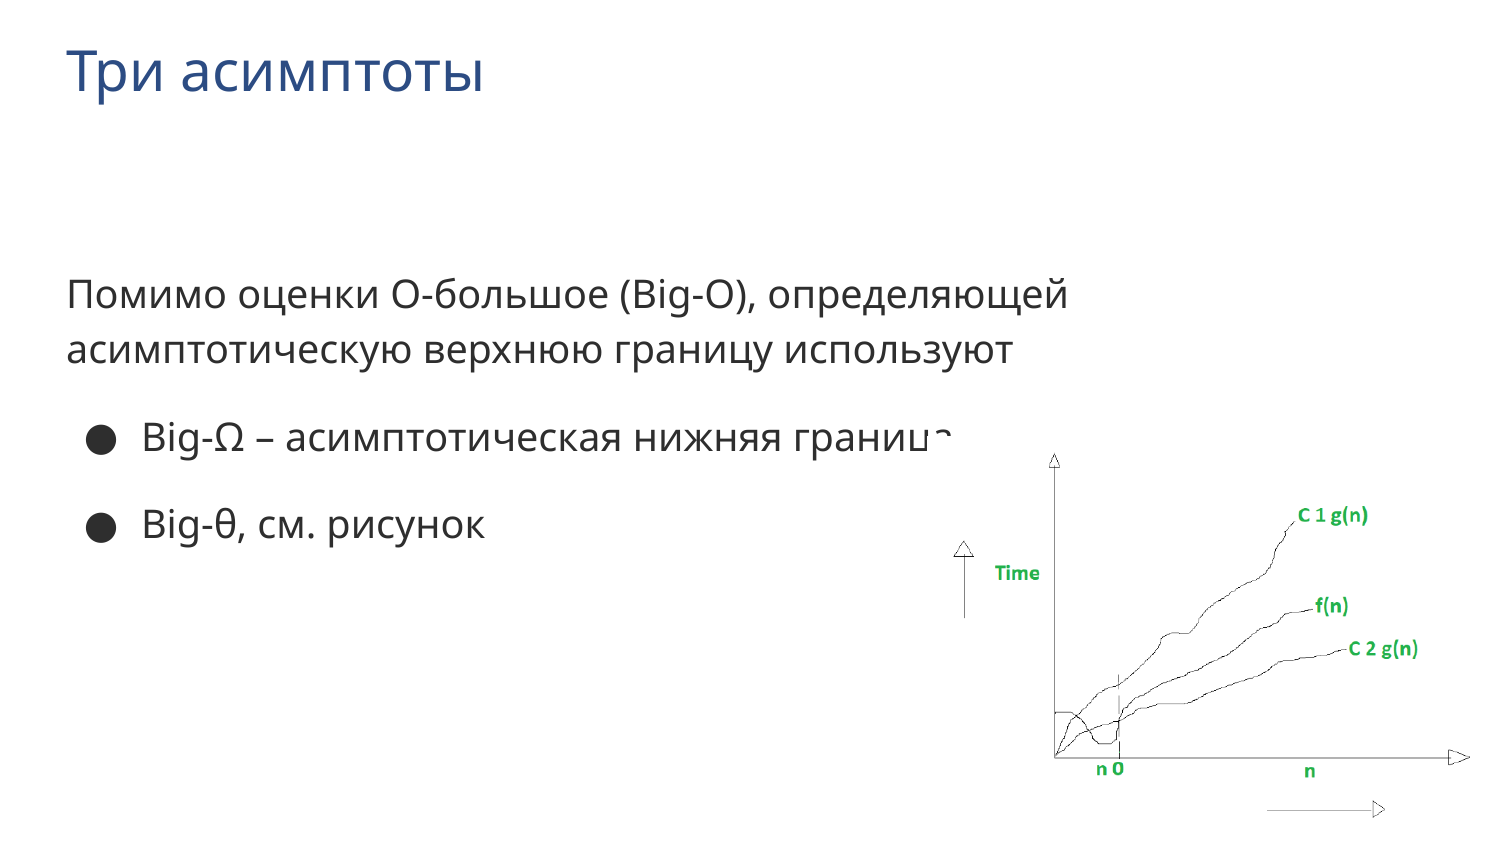

# Три асимптоты
Помимо оценки O-большое (Big-O), определяющей асимптотическую верхнюю границу используют
Big-Ω – асимптотическая нижняя граница
Big-θ, см. рисунок